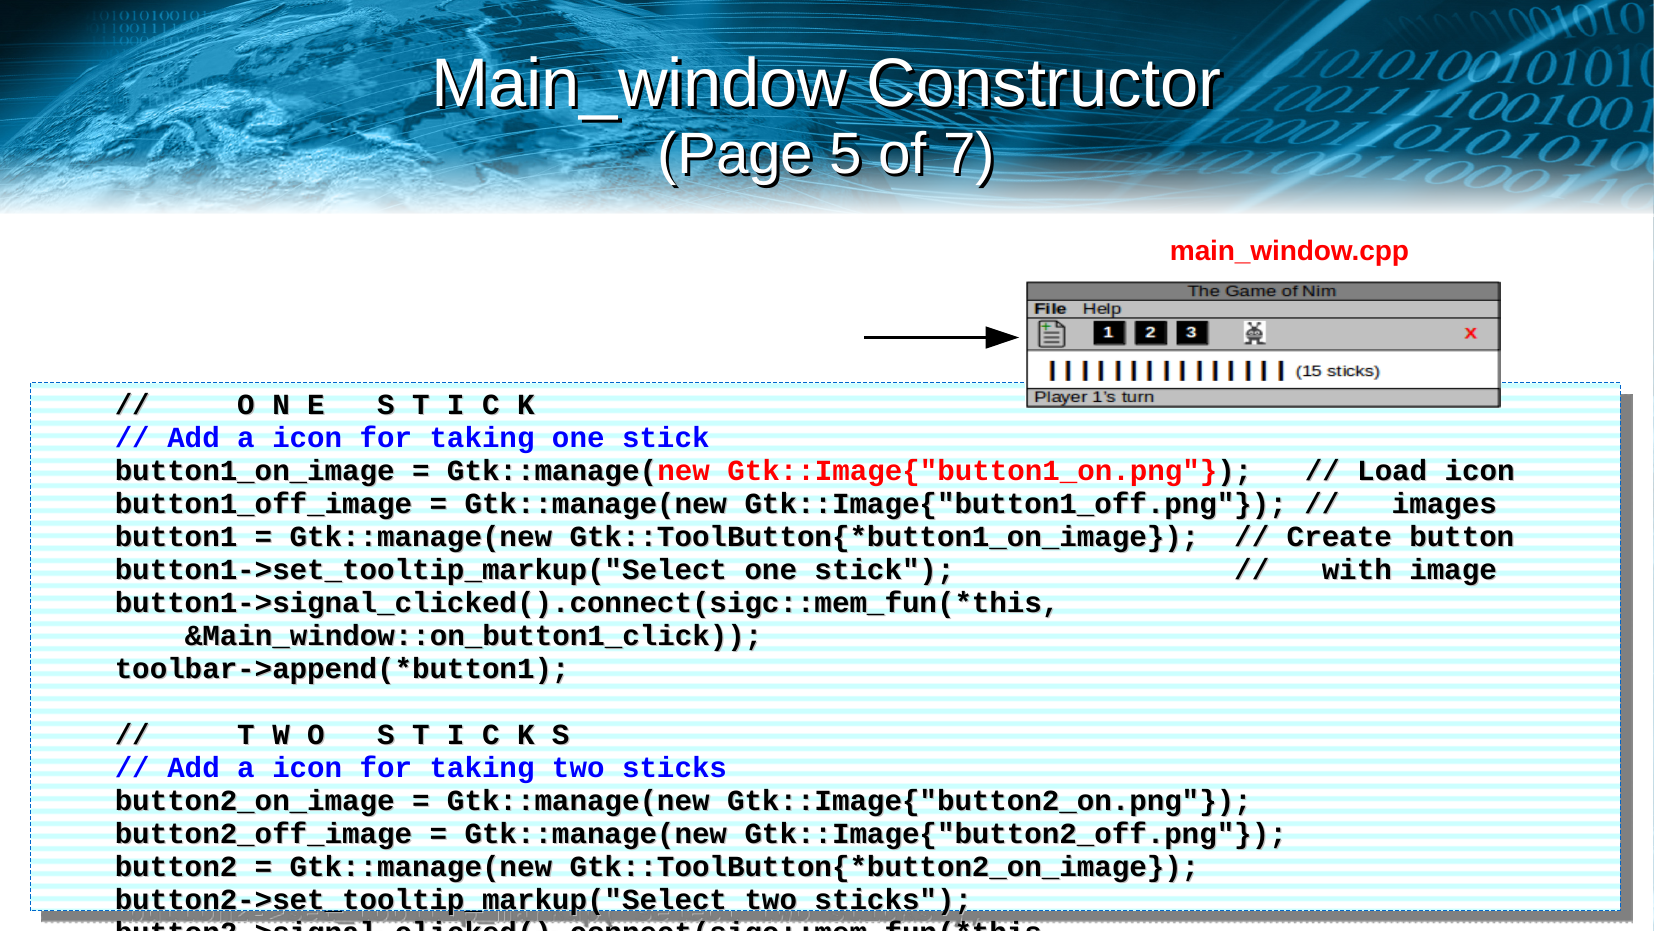

# Main_window Constructor (Page 5 of 7)
main_window.cpp
 // O N E S T I C K
 // Add a icon for taking one stick
 button1_on_image = Gtk::manage(new Gtk::Image{"button1_on.png"}); // Load icon
 button1_off_image = Gtk::manage(new Gtk::Image{"button1_off.png"}); // images
 button1 = Gtk::manage(new Gtk::ToolButton{*button1_on_image}); // Create button
 button1->set_tooltip_markup("Select one stick"); // with image
 button1->signal_clicked().connect(sigc::mem_fun(*this,
 &Main_window::on_button1_click));
 toolbar->append(*button1);
 // T W O S T I C K S
 // Add a icon for taking two sticks
 button2_on_image = Gtk::manage(new Gtk::Image{"button2_on.png"});
 button2_off_image = Gtk::manage(new Gtk::Image{"button2_off.png"});
 button2 = Gtk::manage(new Gtk::ToolButton{*button2_on_image});
 button2->set_tooltip_markup("Select two sticks");
 button2->signal_clicked().connect(sigc::mem_fun(*this,
 &Main_window::on_button2_click));
 toolbar->append(*button2);
 // T H R E E S T I C K S (Analogous to the above code)